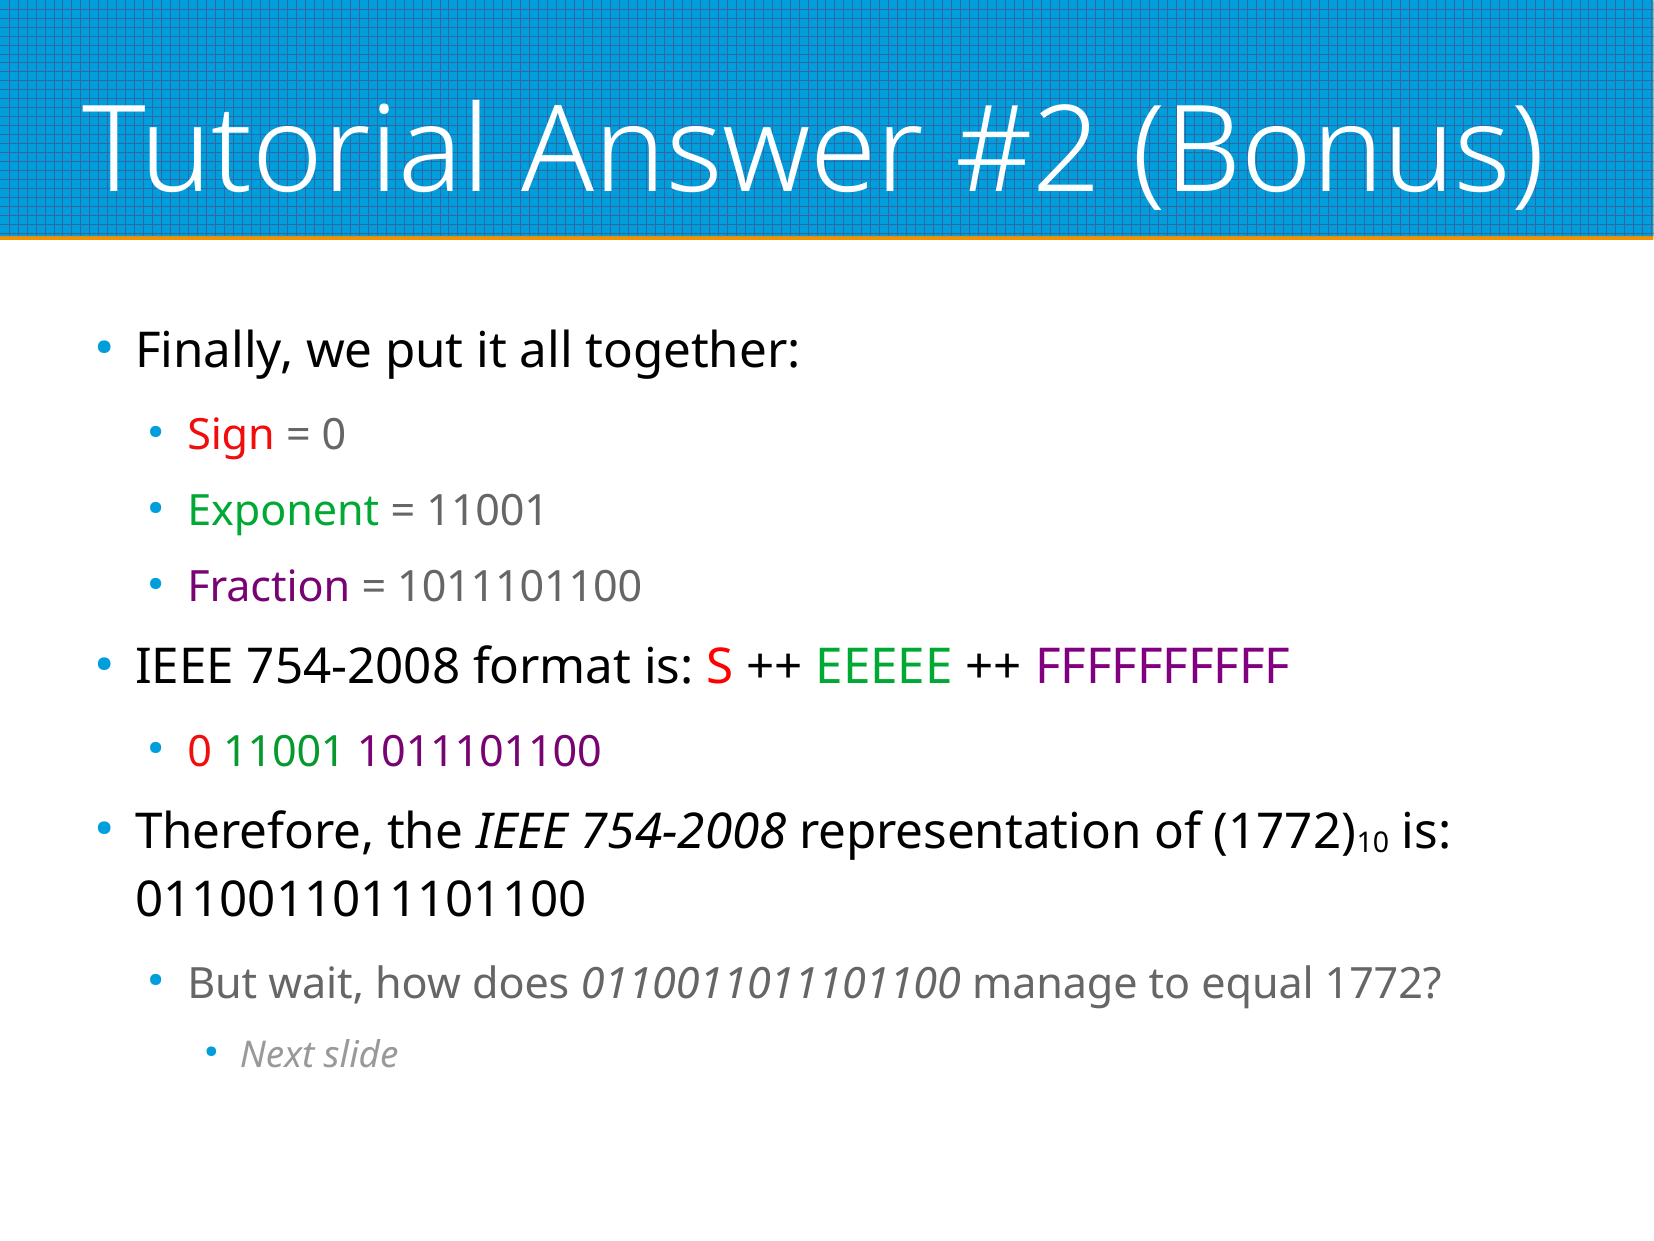

# Tutorial Answer #2 (Bonus)
Finally, we put it all together:
Sign = 0
Exponent = 11001
Fraction = 1011101100
IEEE 754-2008 format is: S ++ EEEEE ++ FFFFFFFFFF
0 11001 1011101100
Therefore, the IEEE 754-2008 representation of (1772)10 is: 0110011011101100
But wait, how does 0110011011101100 manage to equal 1772?
Next slide